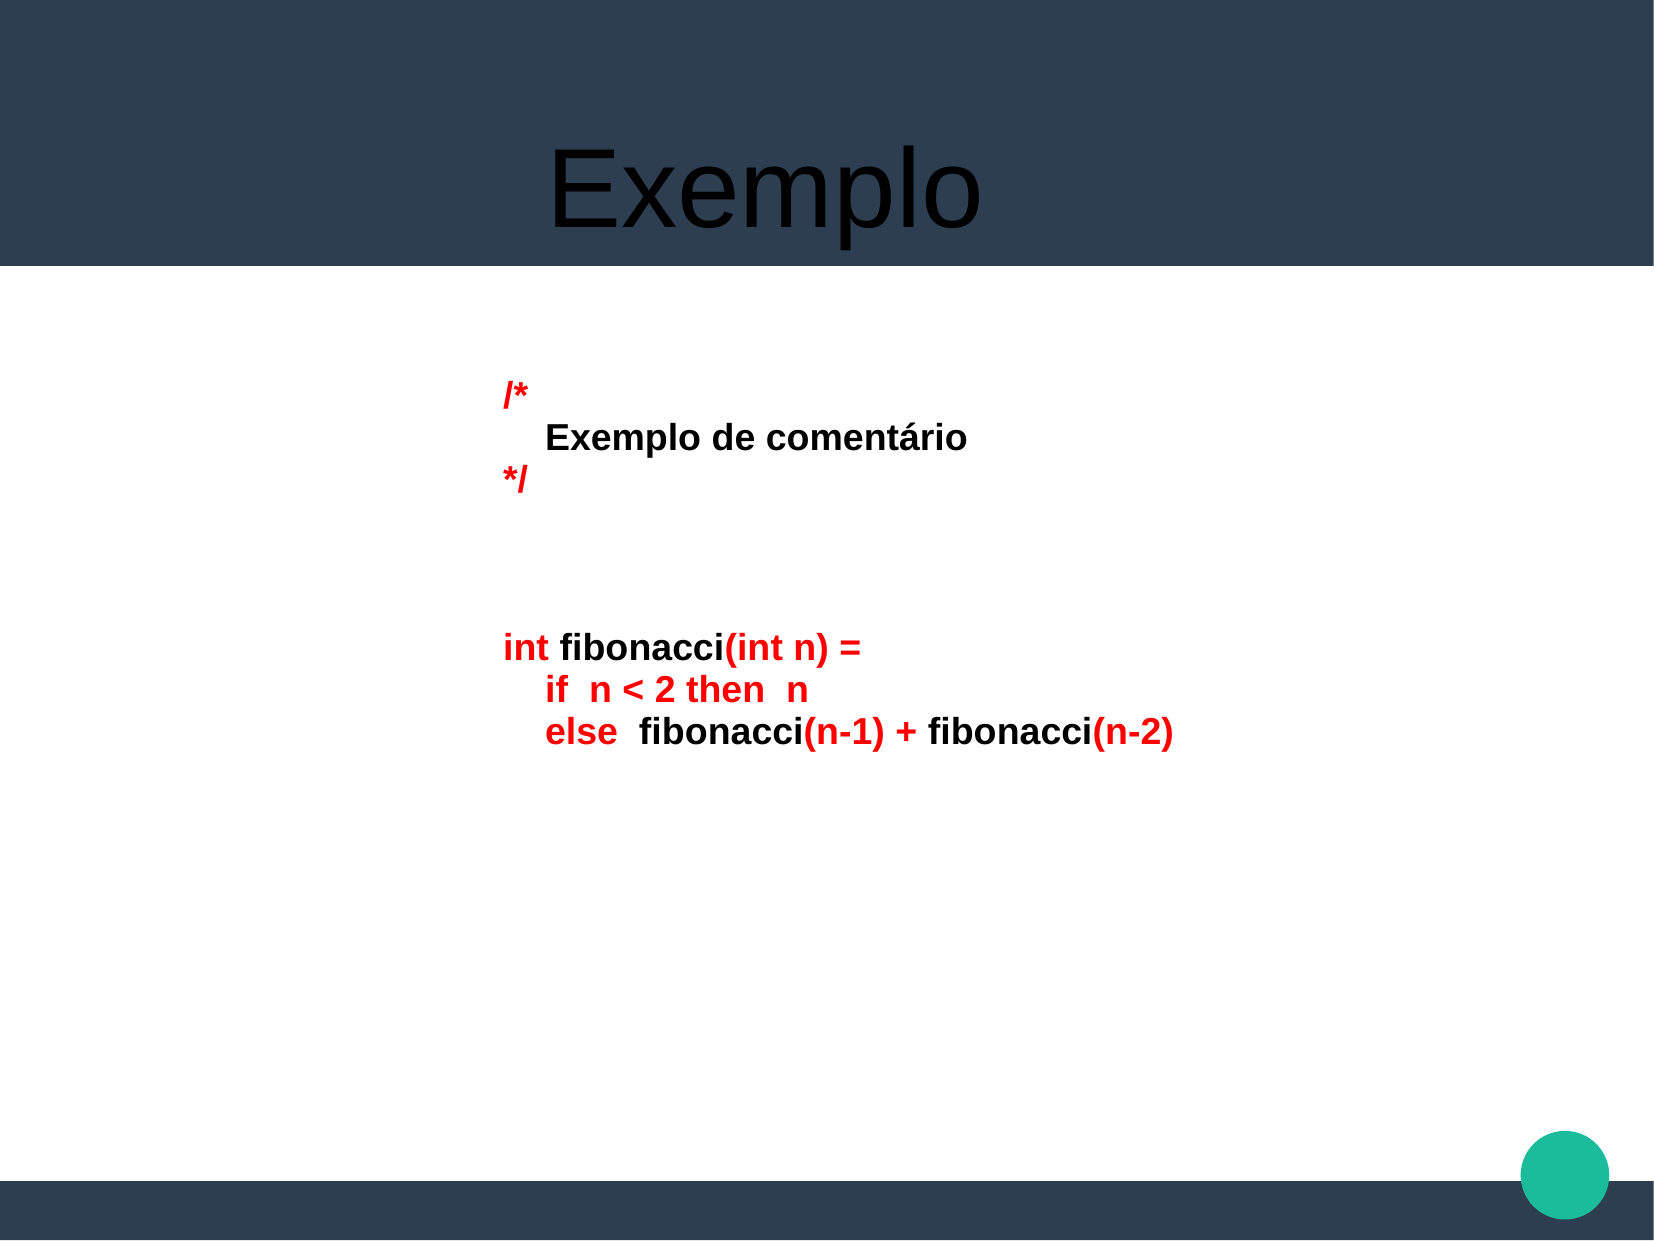

Exemplo
/*
 Exemplo de comentário
*/
int fibonacci(int n) =
 if n < 2 then n
 else fibonacci(n-1) + fibonacci(n-2)